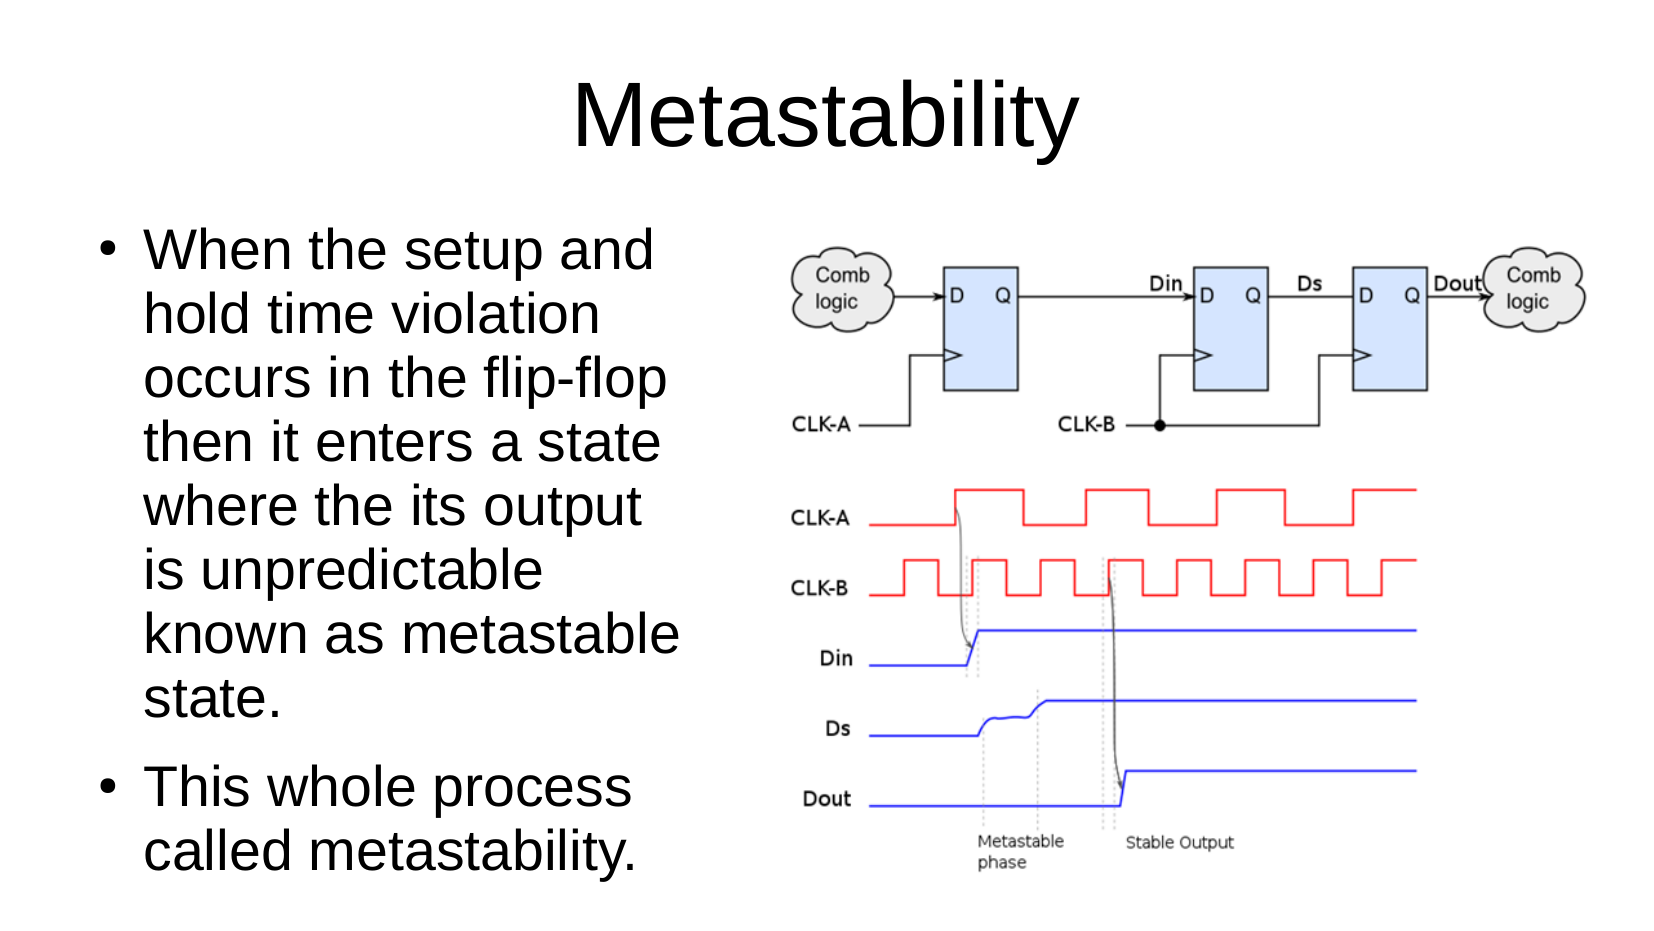

# Metastability
When the setup and hold time violation occurs in the flip-flop then it enters a state where the its output is unpredictable known as metastable state.
This whole process called metastability.